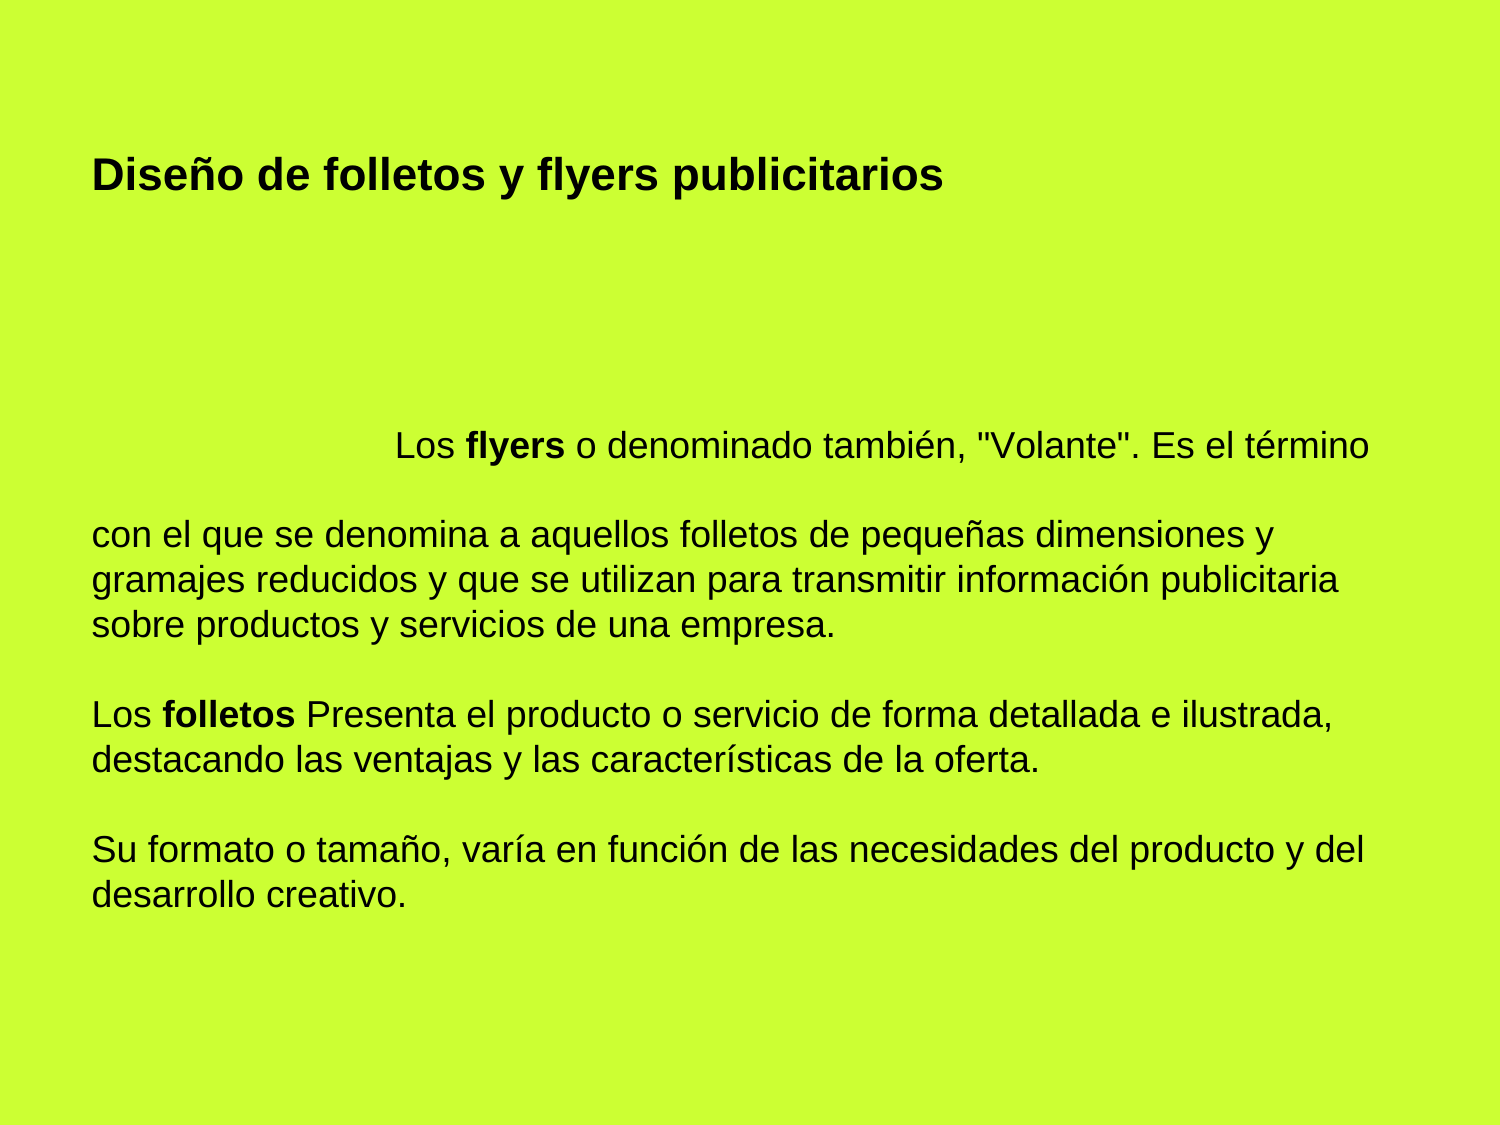

Diseño de folletos y flyers publicitarios
                                   Los flyers o denominado también, "Volante". Es el término con el que se denomina a aquellos folletos de pequeñas dimensiones y gramajes reducidos y que se utilizan para transmitir información publicitaria sobre productos y servicios de una empresa.
Los folletos Presenta el producto o servicio de forma detallada e ilustrada, destacando las ventajas y las características de la oferta.
Su formato o tamaño, varía en función de las necesidades del producto y del desarrollo creativo.